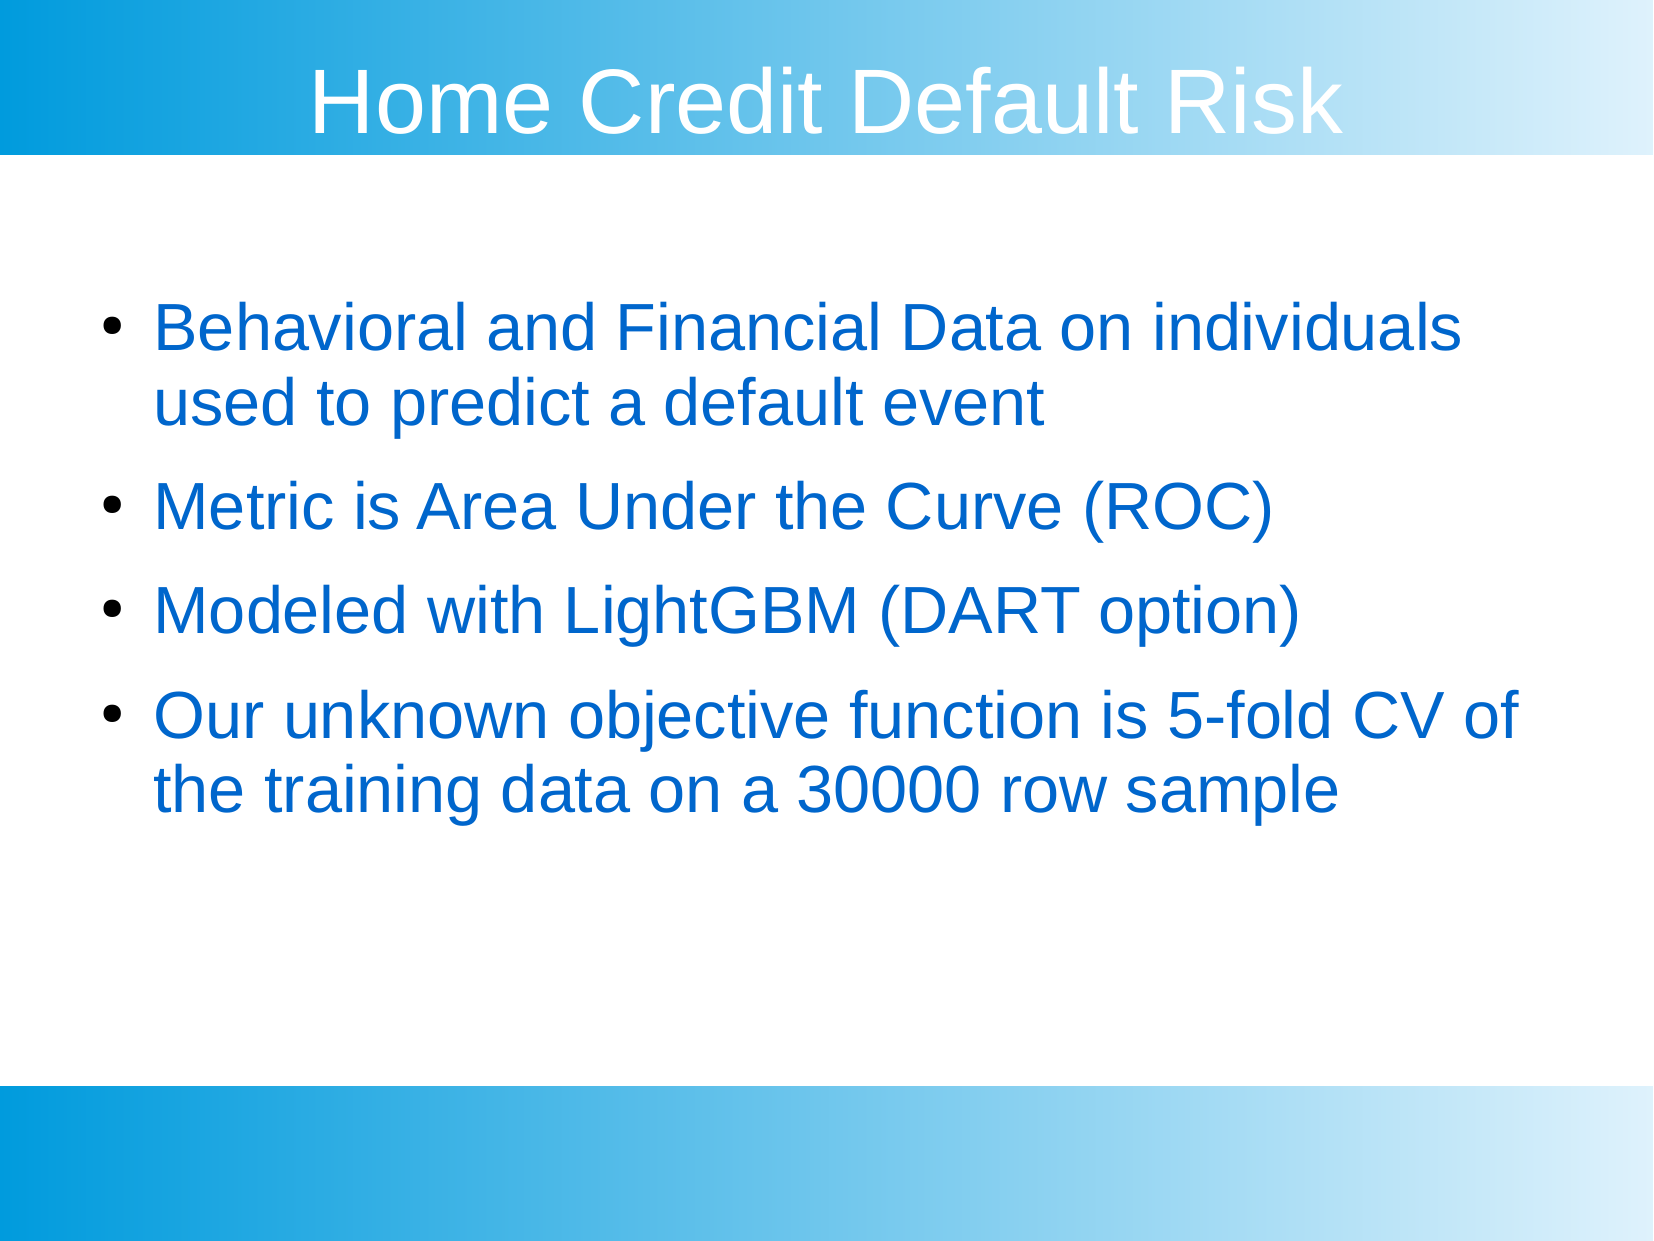

# Home Credit Default Risk
Behavioral and Financial Data on individuals used to predict a default event
Metric is Area Under the Curve (ROC)
Modeled with LightGBM (DART option)
Our unknown objective function is 5-fold CV of the training data on a 30000 row sample